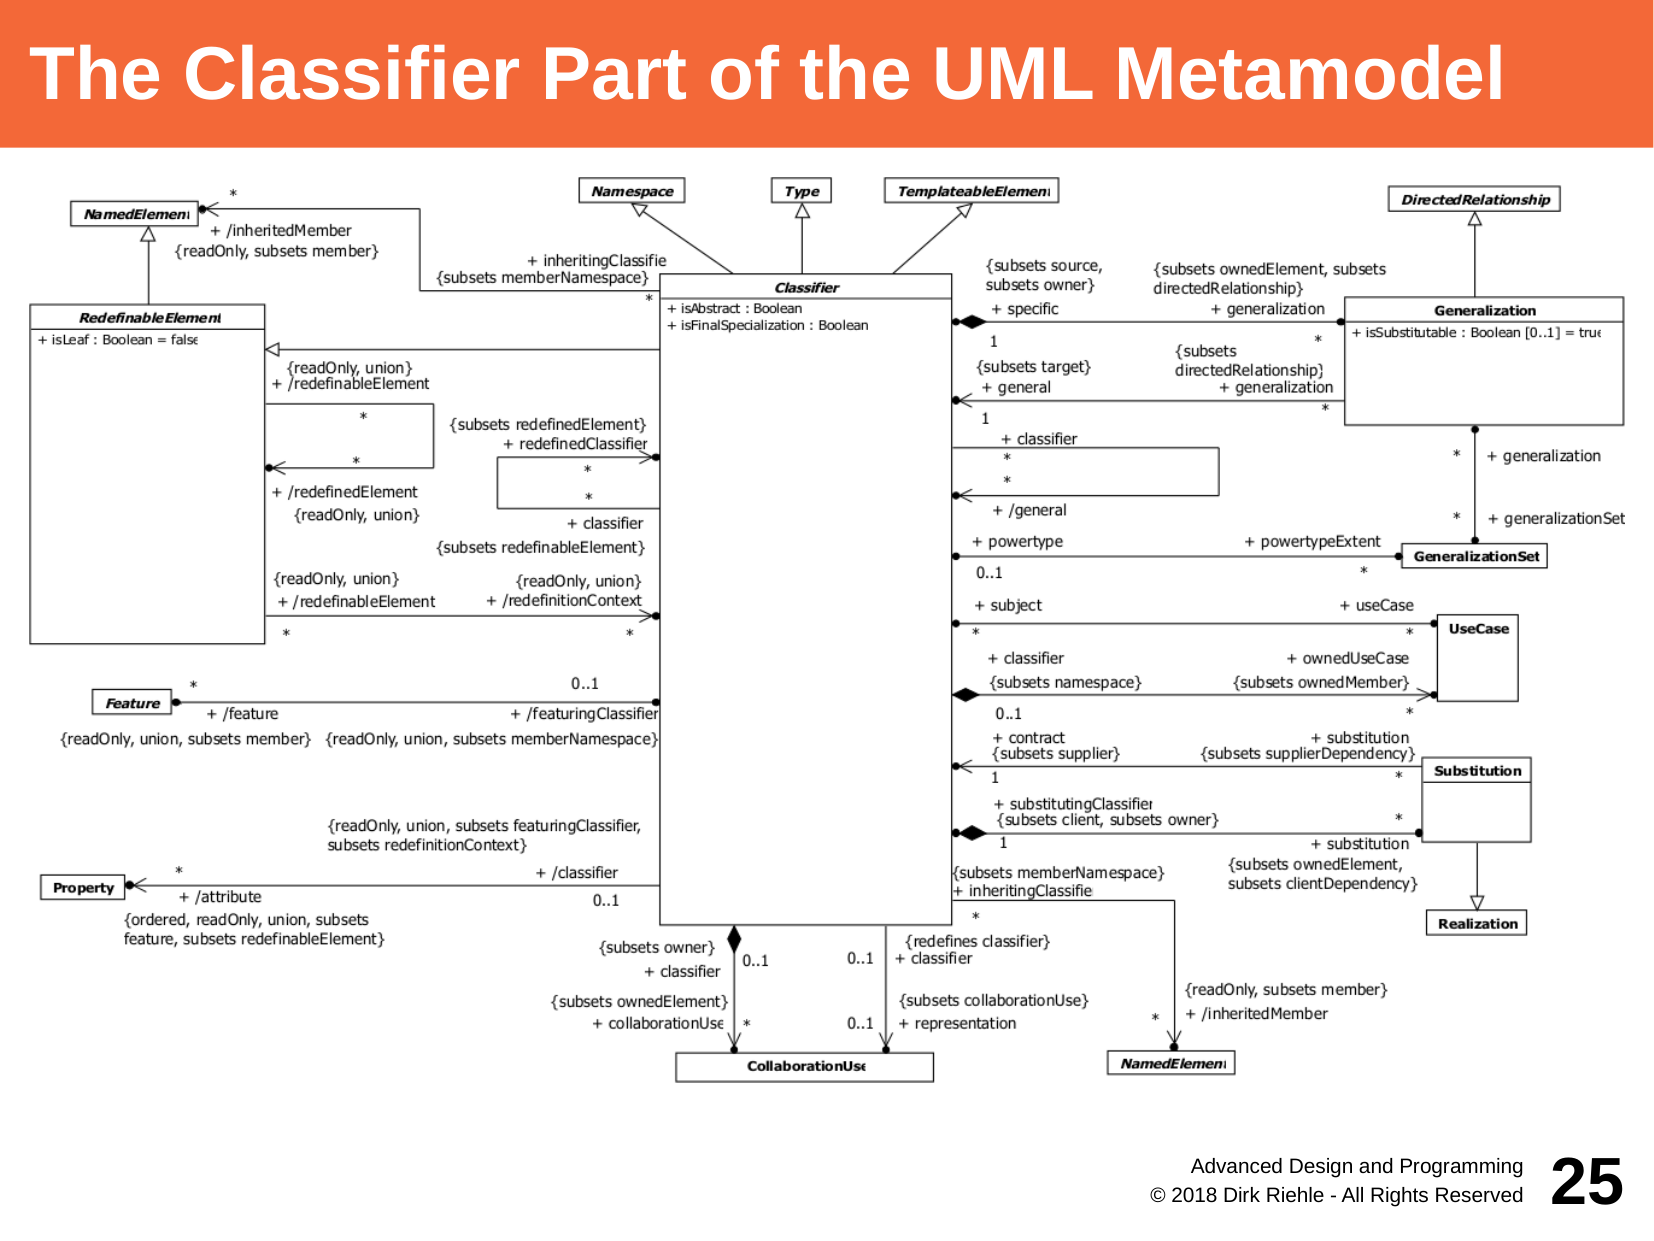

# The Classifier Part of the UML Metamodel
Advanced Design and Programming
25
© 2018 Dirk Riehle - All Rights Reserved